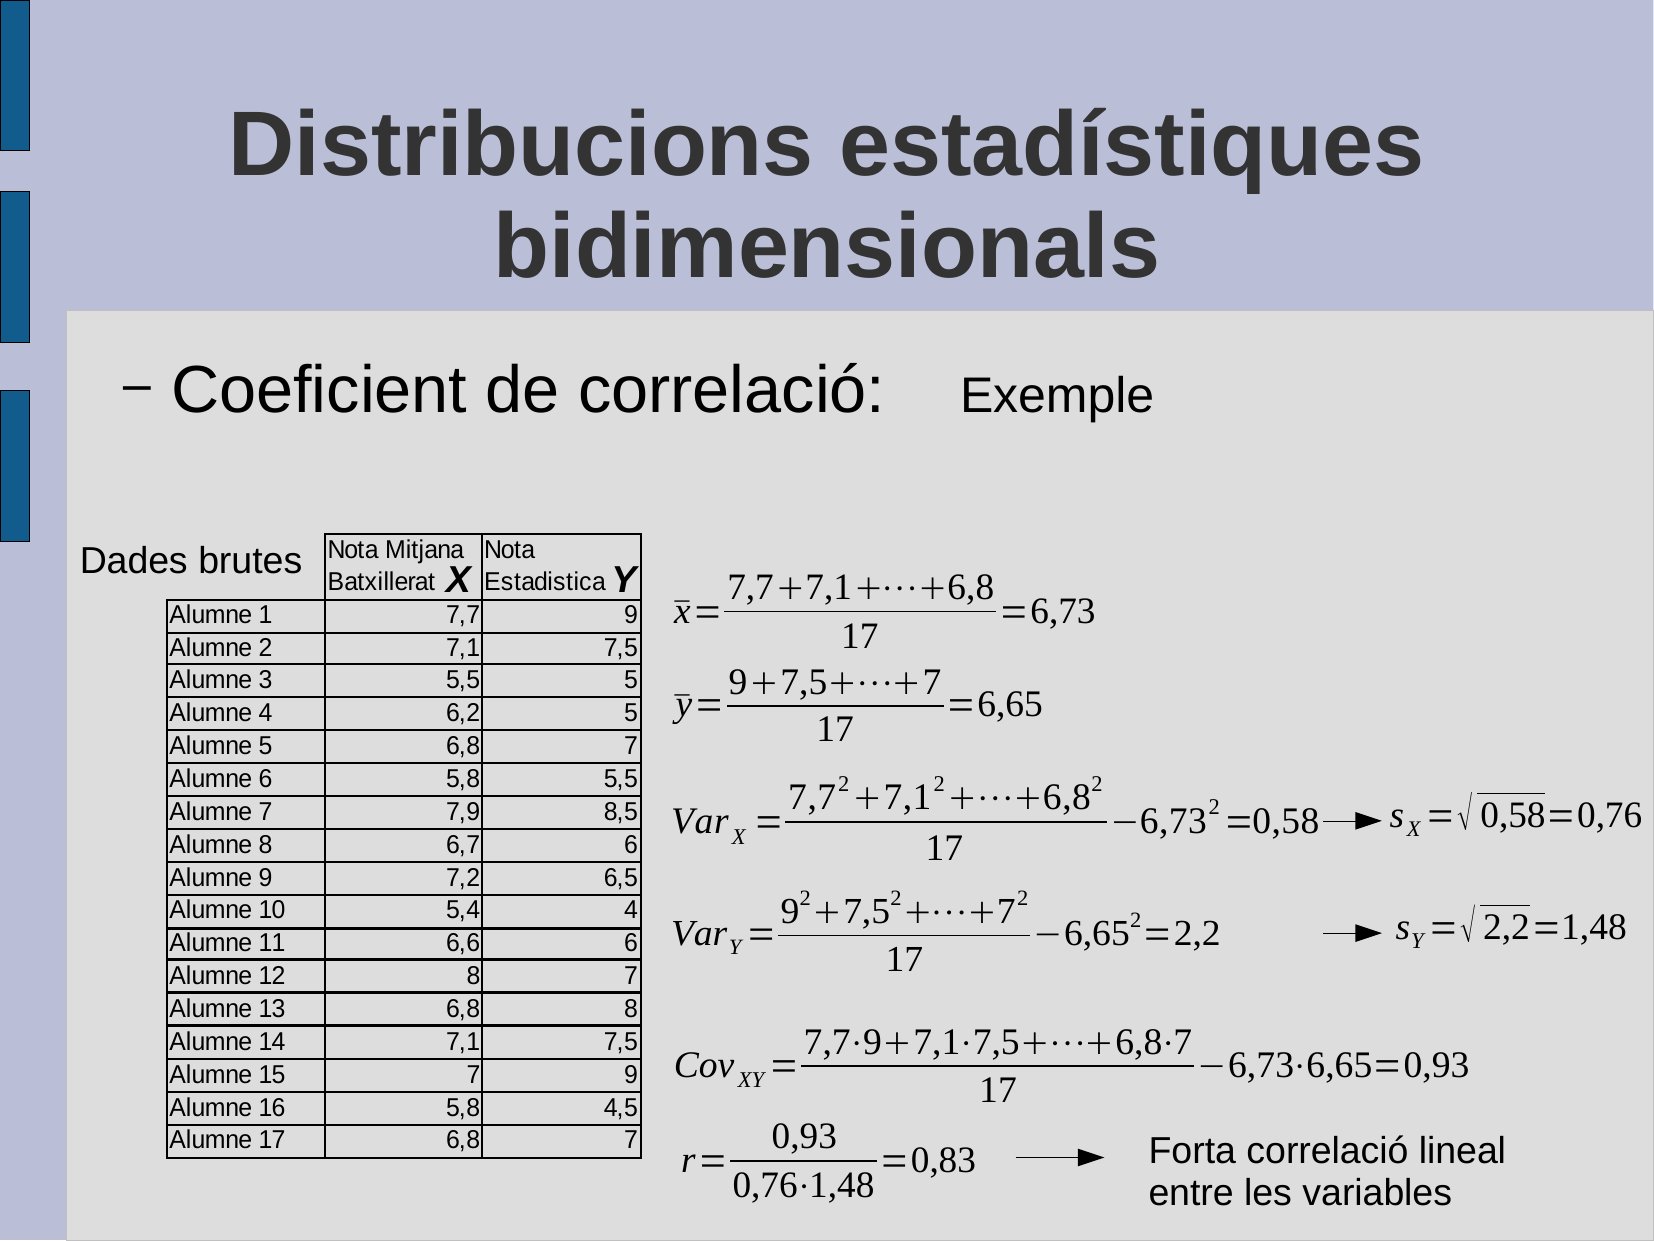

# Distribucions estadístiques bidimensionals
Coeficient de correlació: Exemple
Dades brutes
X
Y
Forta correlació lineal entre les variables